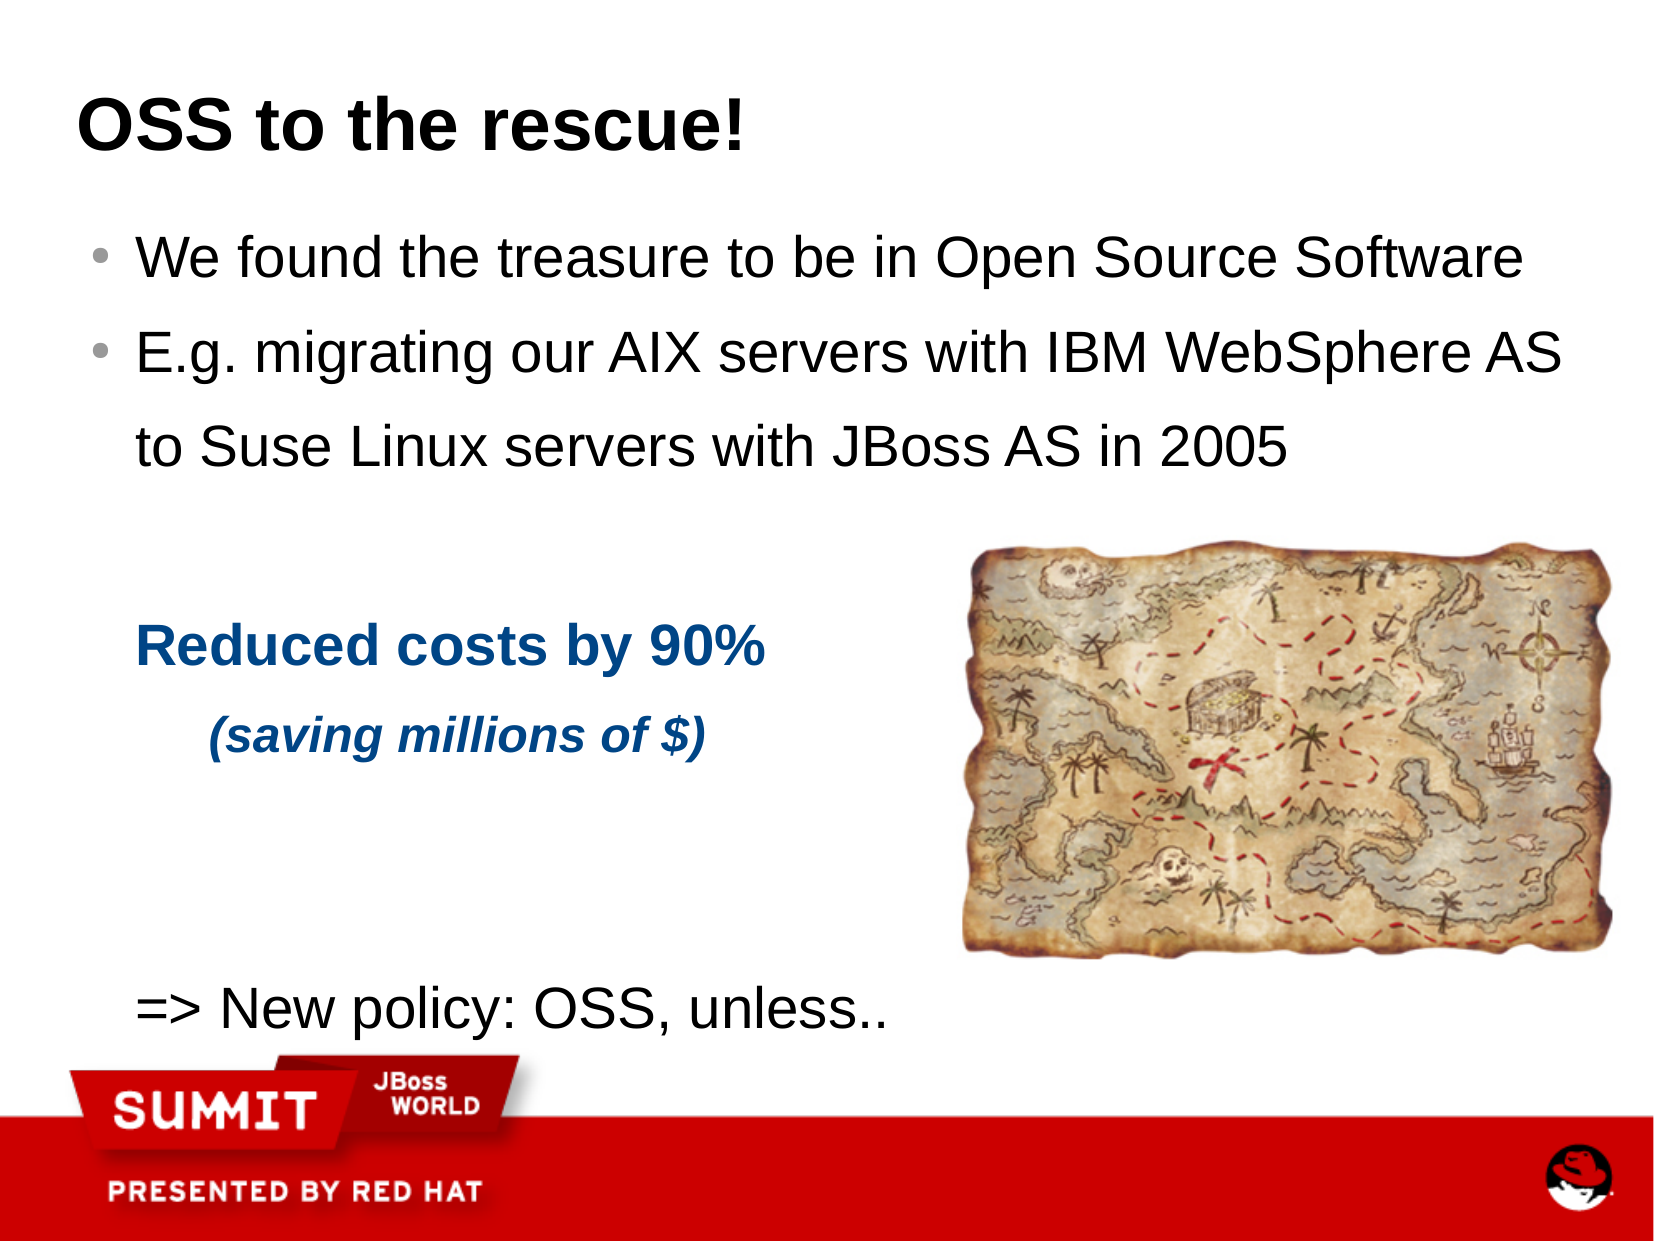

# OSS to the rescue!
We found the treasure to be in Open Source Software
E.g. migrating our AIX servers with IBM WebSphere AS
to Suse Linux servers with JBoss AS in 2005
Reduced costs by 90%
(saving millions of $)
=> New policy: OSS, unless..